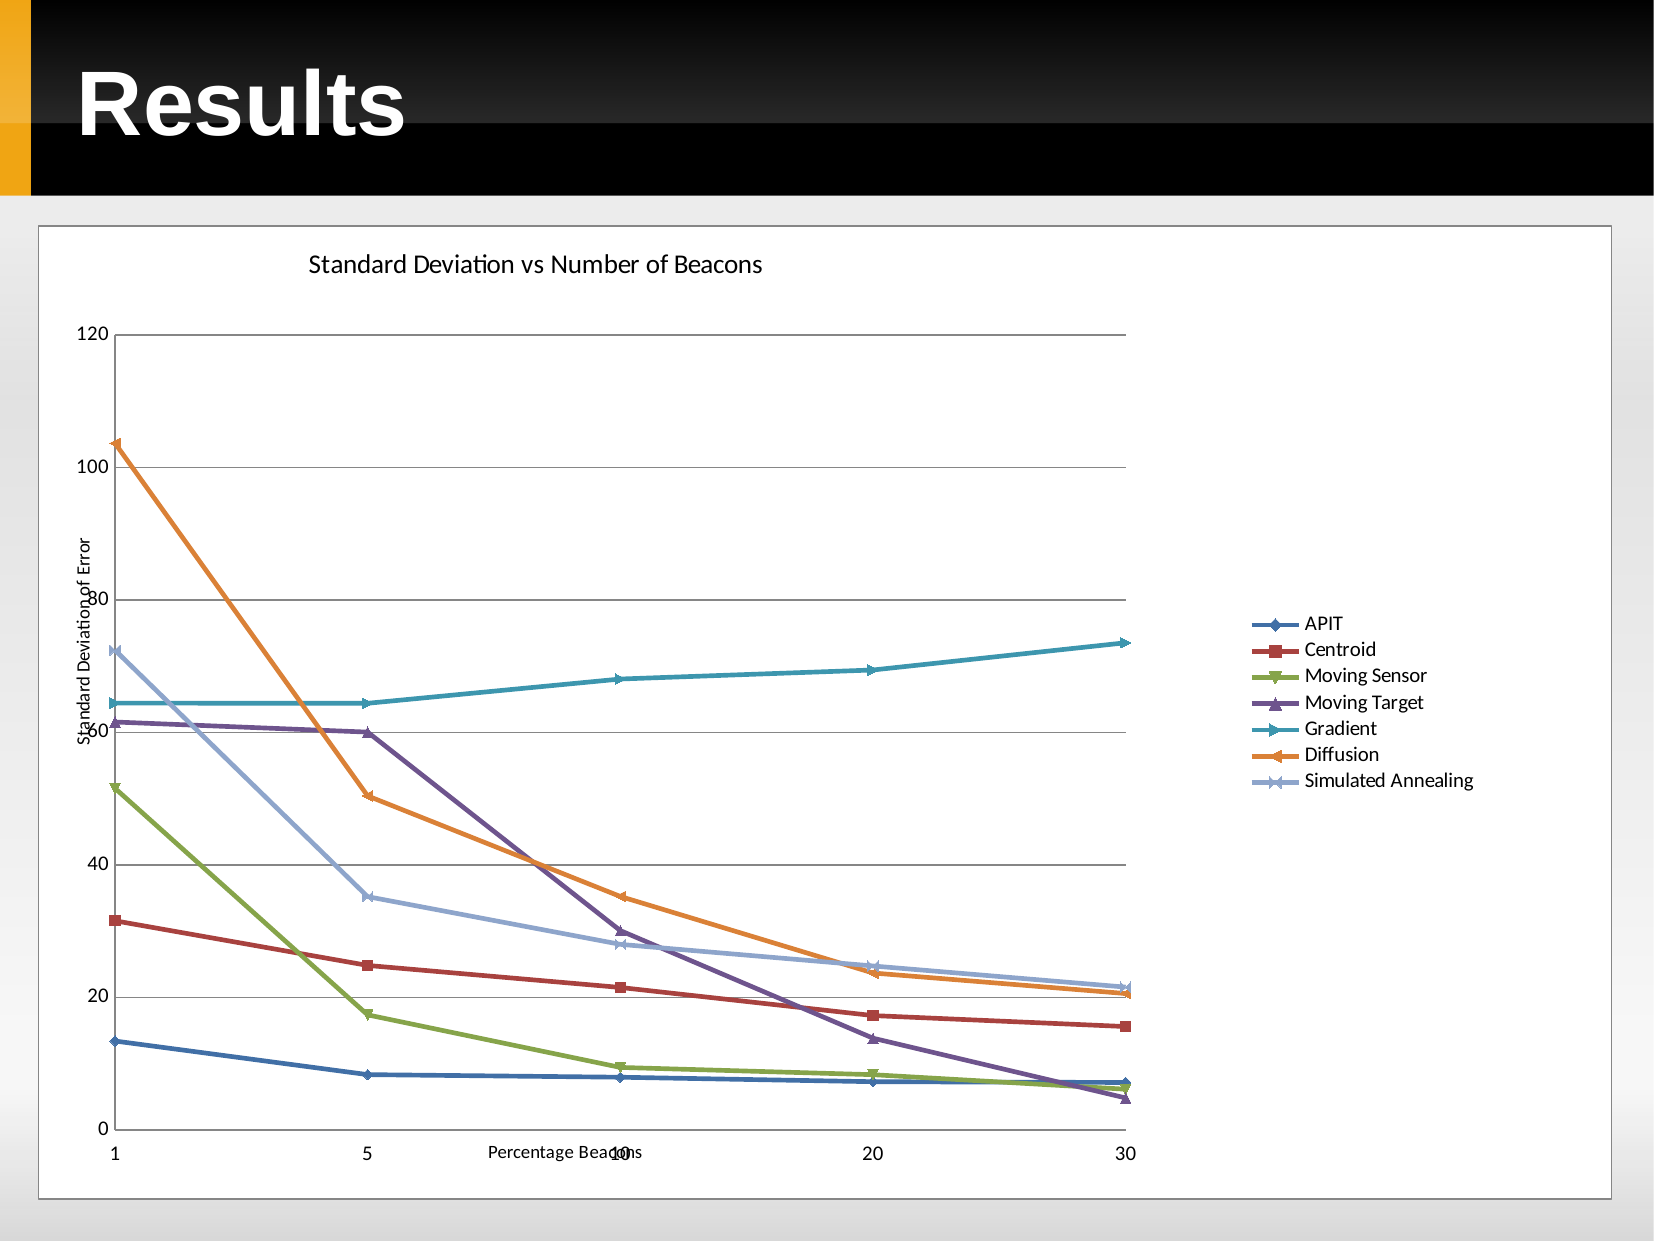

# Results
### Chart: Standard Deviation vs Number of Beacons
| Category | APIT | Centroid | Moving Sensor | Moving Target | Gradient | Diffusion | Simulated Annealing |
|---|---|---|---|---|---|---|---|
| 1 | 13.4 | 31.56 | 51.56 | 61.58 | 64.43 | 103.67 | 72.42 |
| 5 | 8.32 | 24.81 | 17.35 | 60.05 | 64.41 | 50.42 | 35.2 |
| 10 | 7.93 | 21.49 | 9.42 | 30.07 | 68.07 | 35.23 | 28.0 |
| 20 | 7.25 | 17.24 | 8.31 | 13.82 | 69.44 | 23.67 | 24.73 |
| 30 | 7.14 | 15.59 | 6.12 | 4.8 | 73.54 | 20.57 | 21.54 |